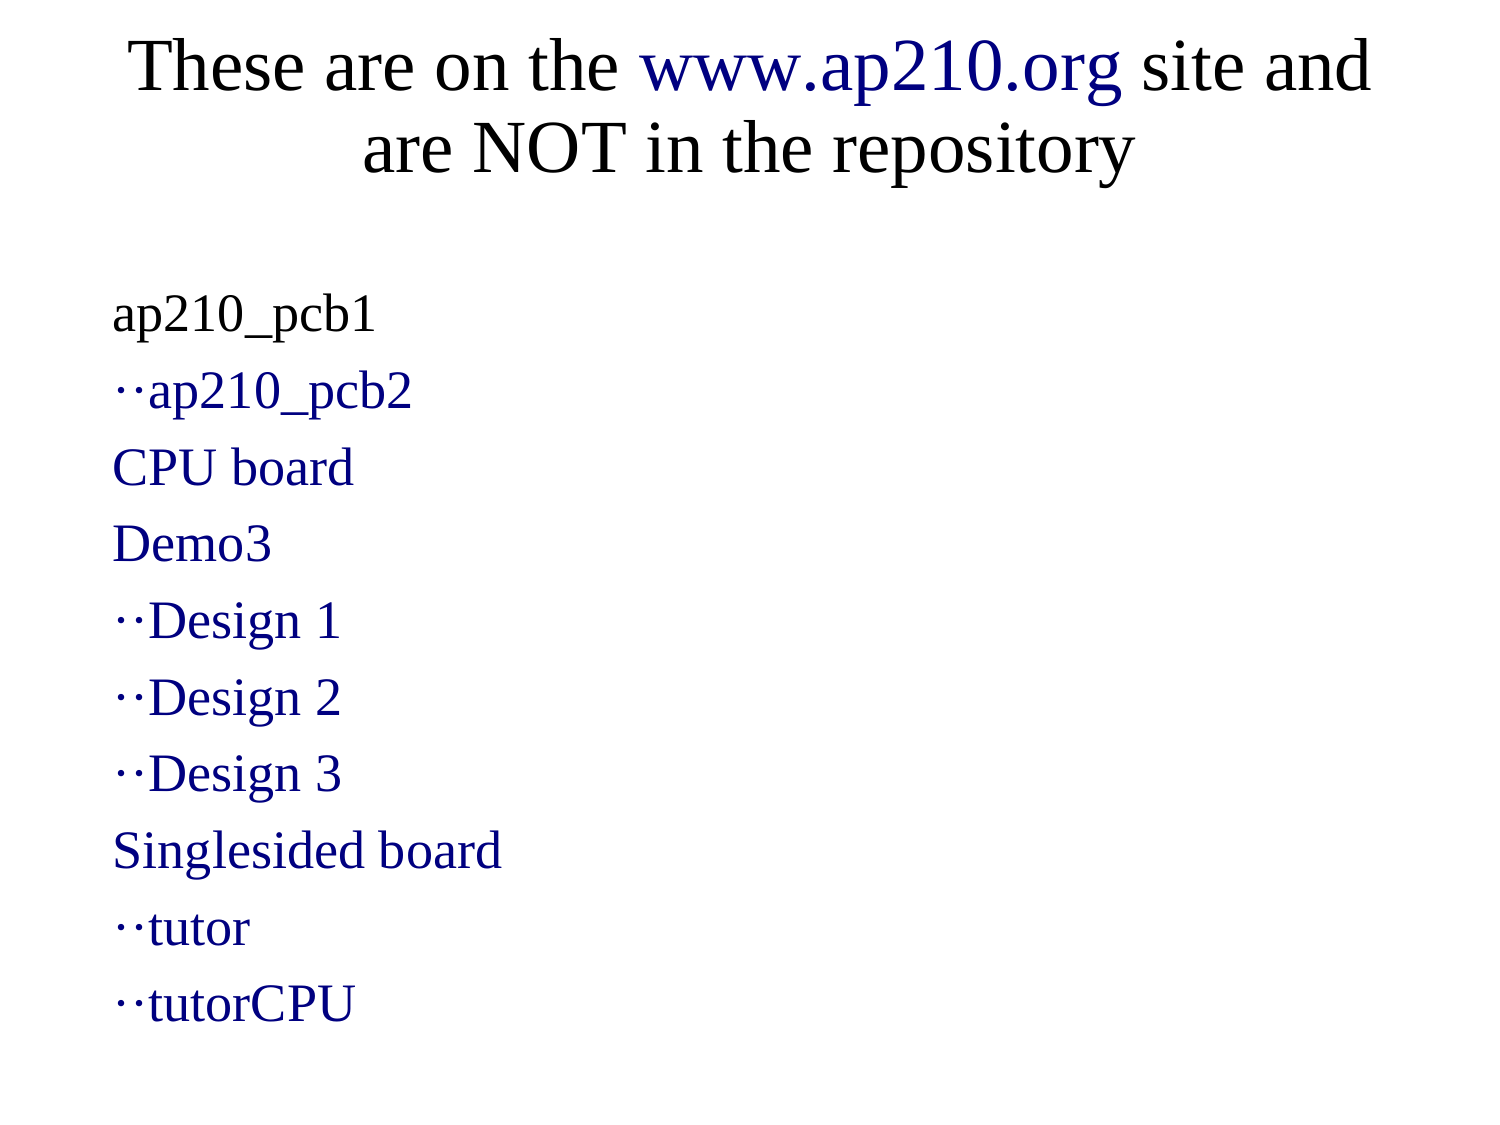

# These are on the www.ap210.org site and are NOT in the repository
ap210_pcb1
··ap210_pcb2
CPU board
Demo3
··Design 1
··Design 2
··Design 3
Singlesided board
··tutor
··tutorCPU